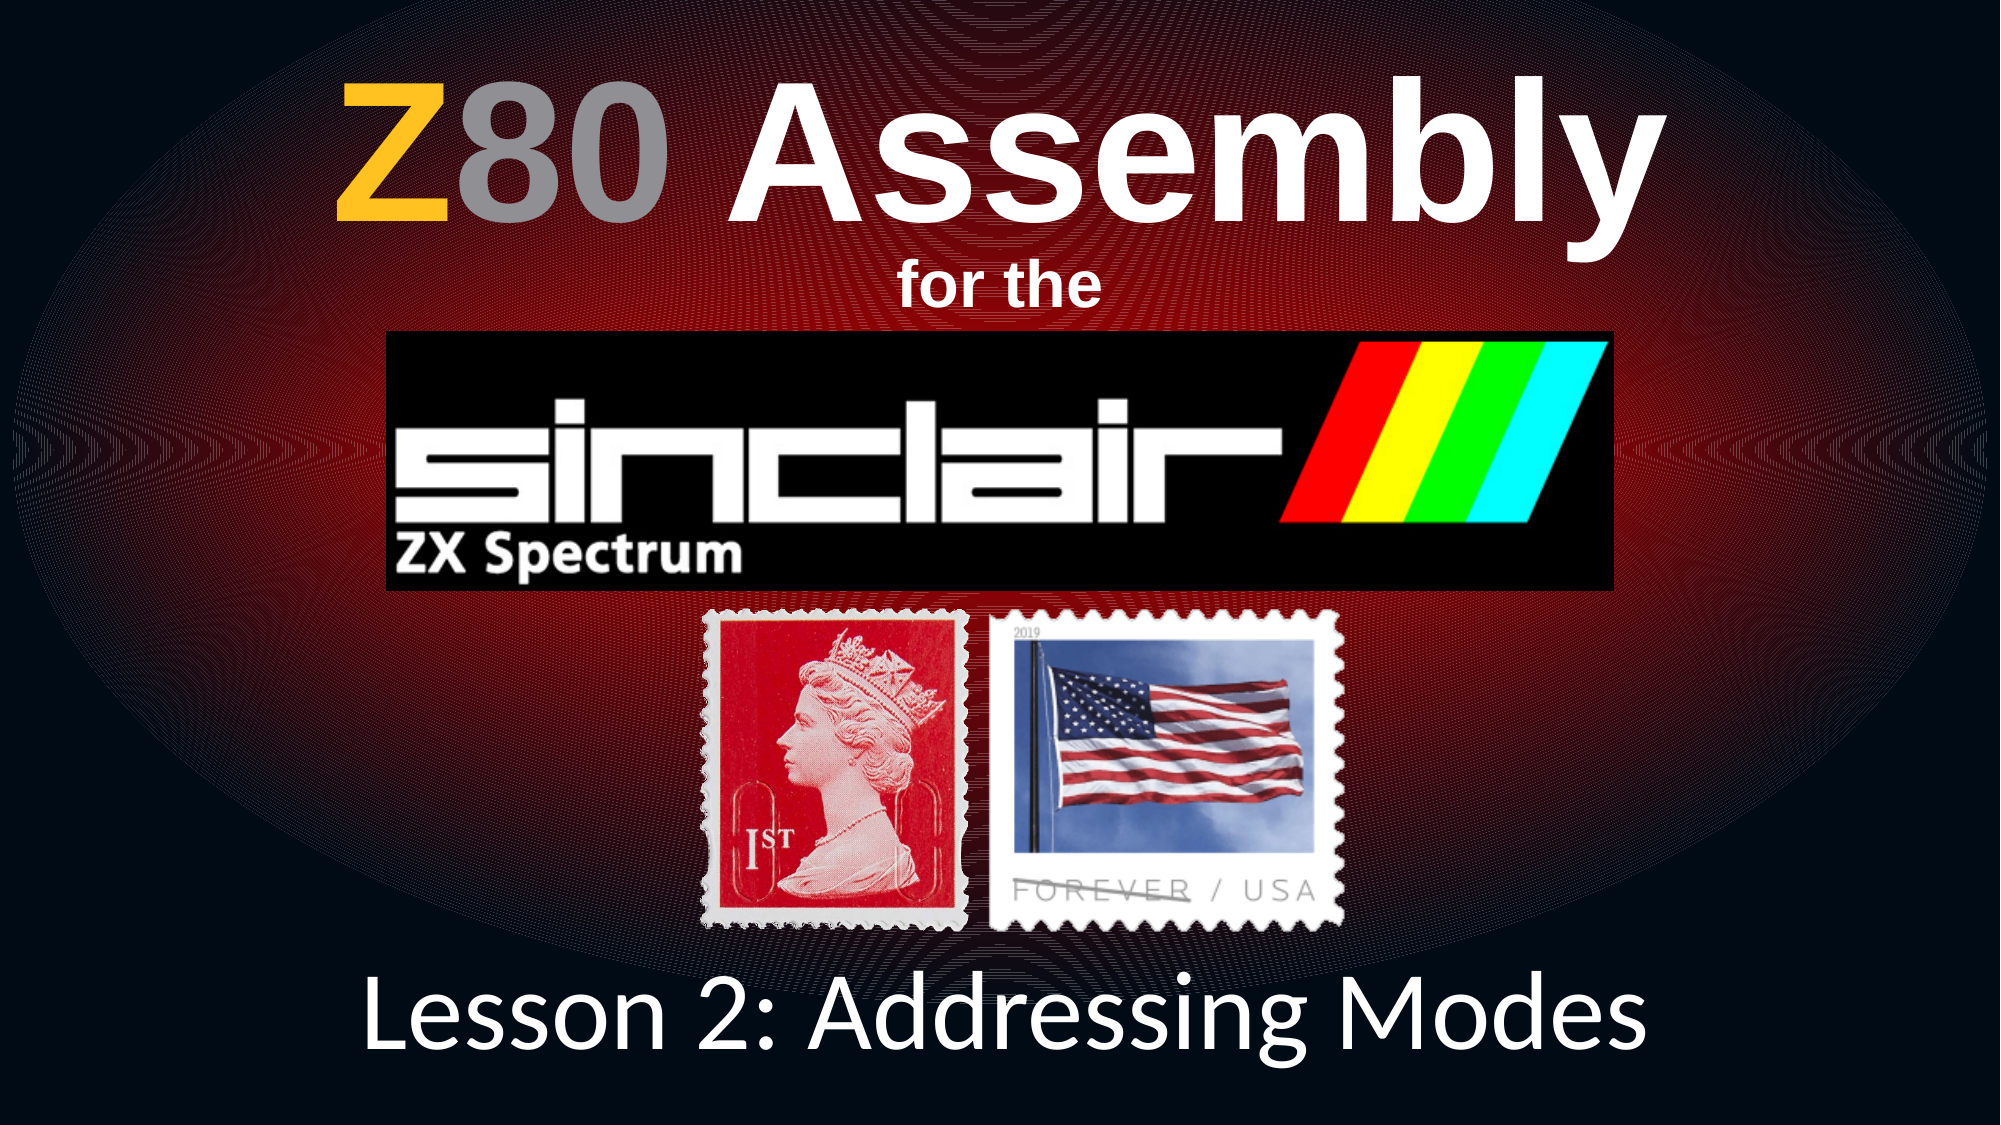

Z80 Assembly
for the
# Lesson 2: Addressing Modes